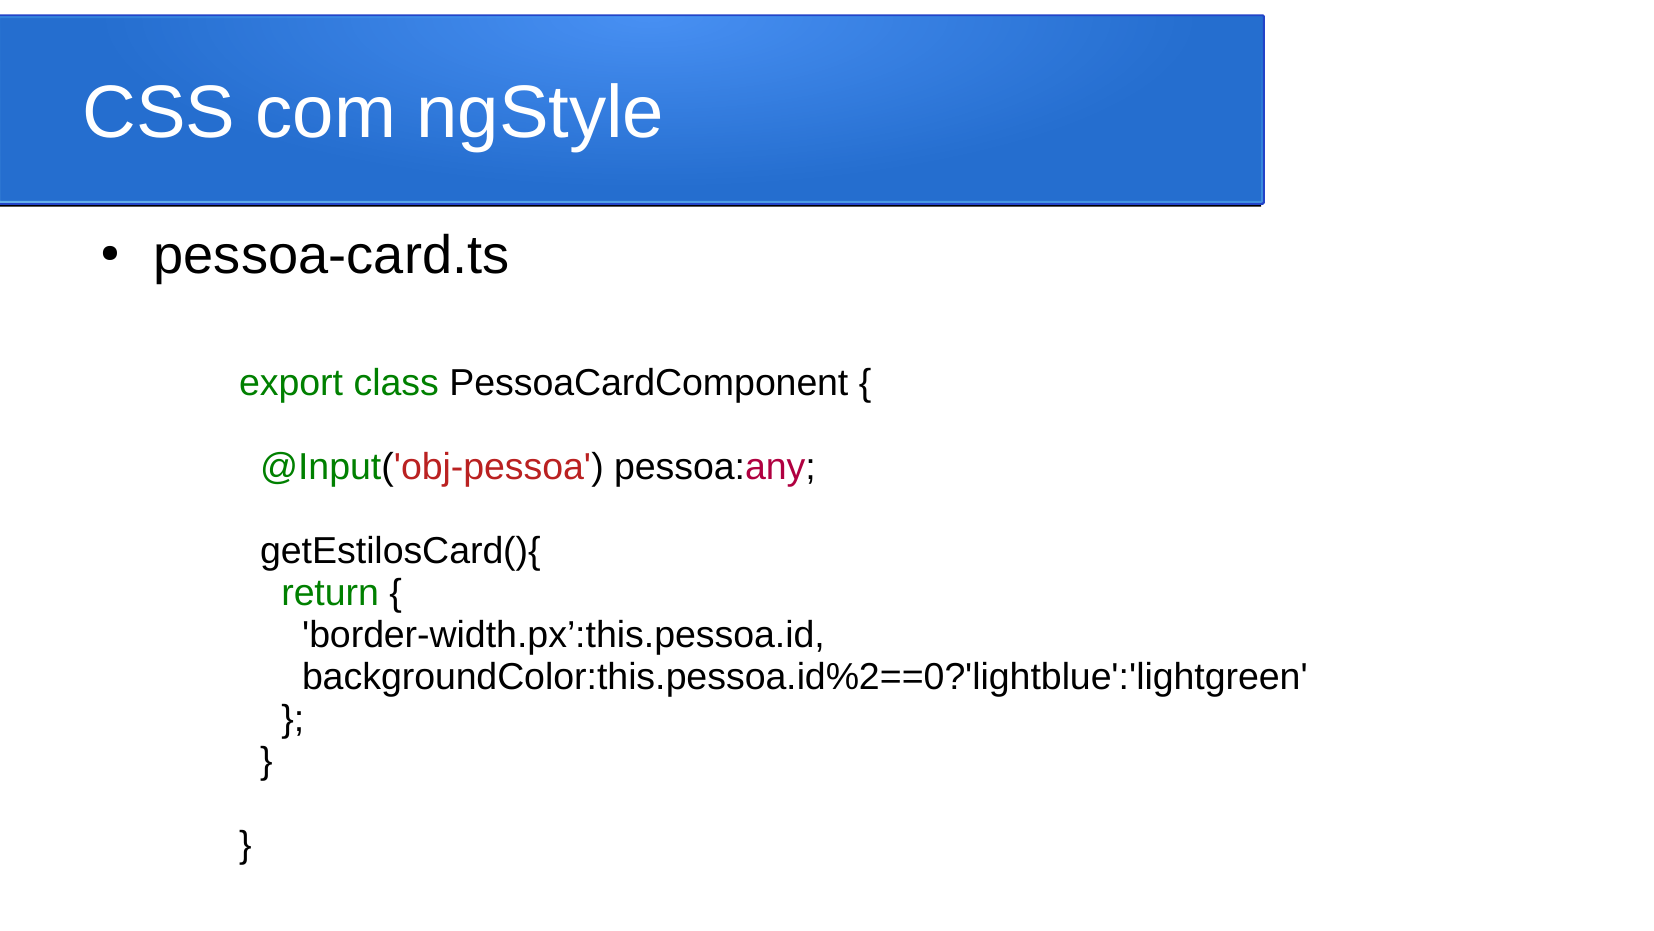

# CSS com ngStyle
pessoa-card.ts
export class PessoaCardComponent {
 @Input('obj-pessoa') pessoa:any;
 getEstilosCard(){
 return {
 'border-width.px’:this.pessoa.id,
 backgroundColor:this.pessoa.id%2==0?'lightblue':'lightgreen'
 };
 }
}